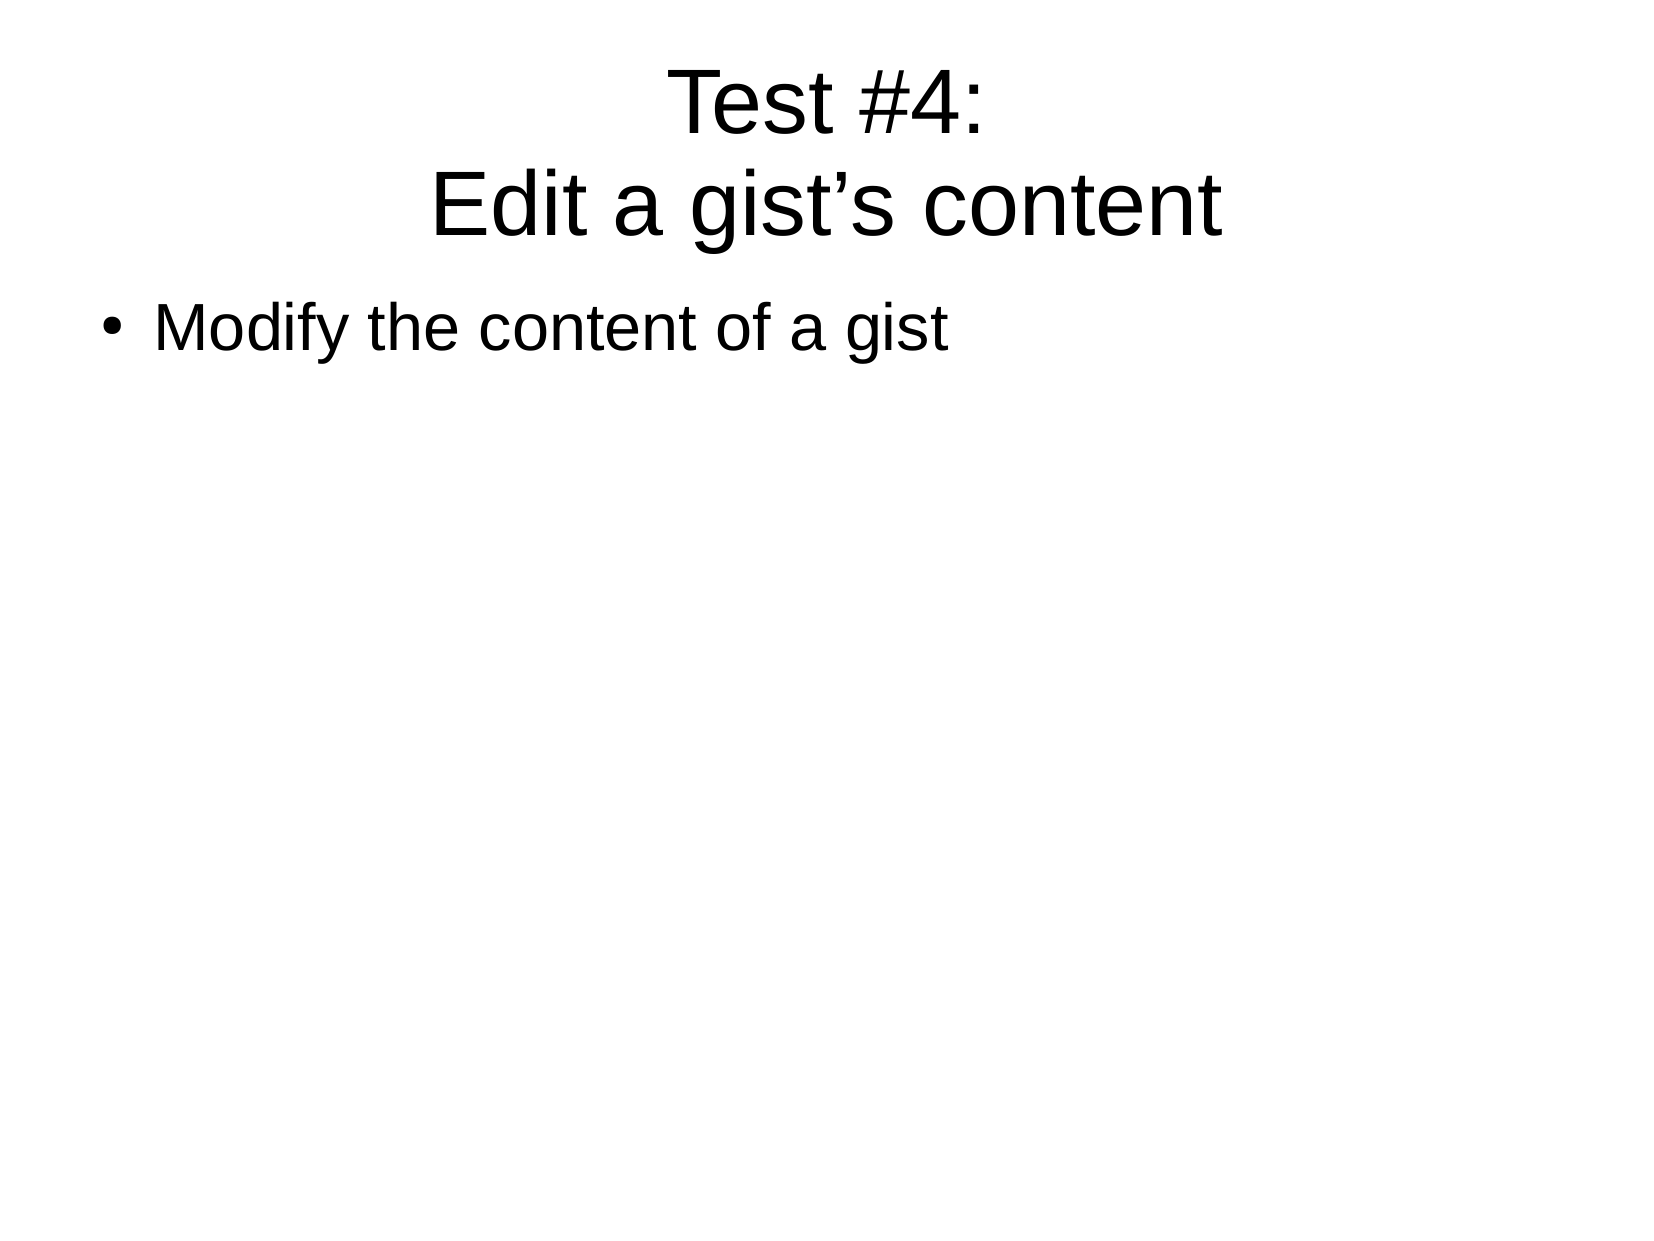

# Test #4: Edit a gist’s content
Modify the content of a gist